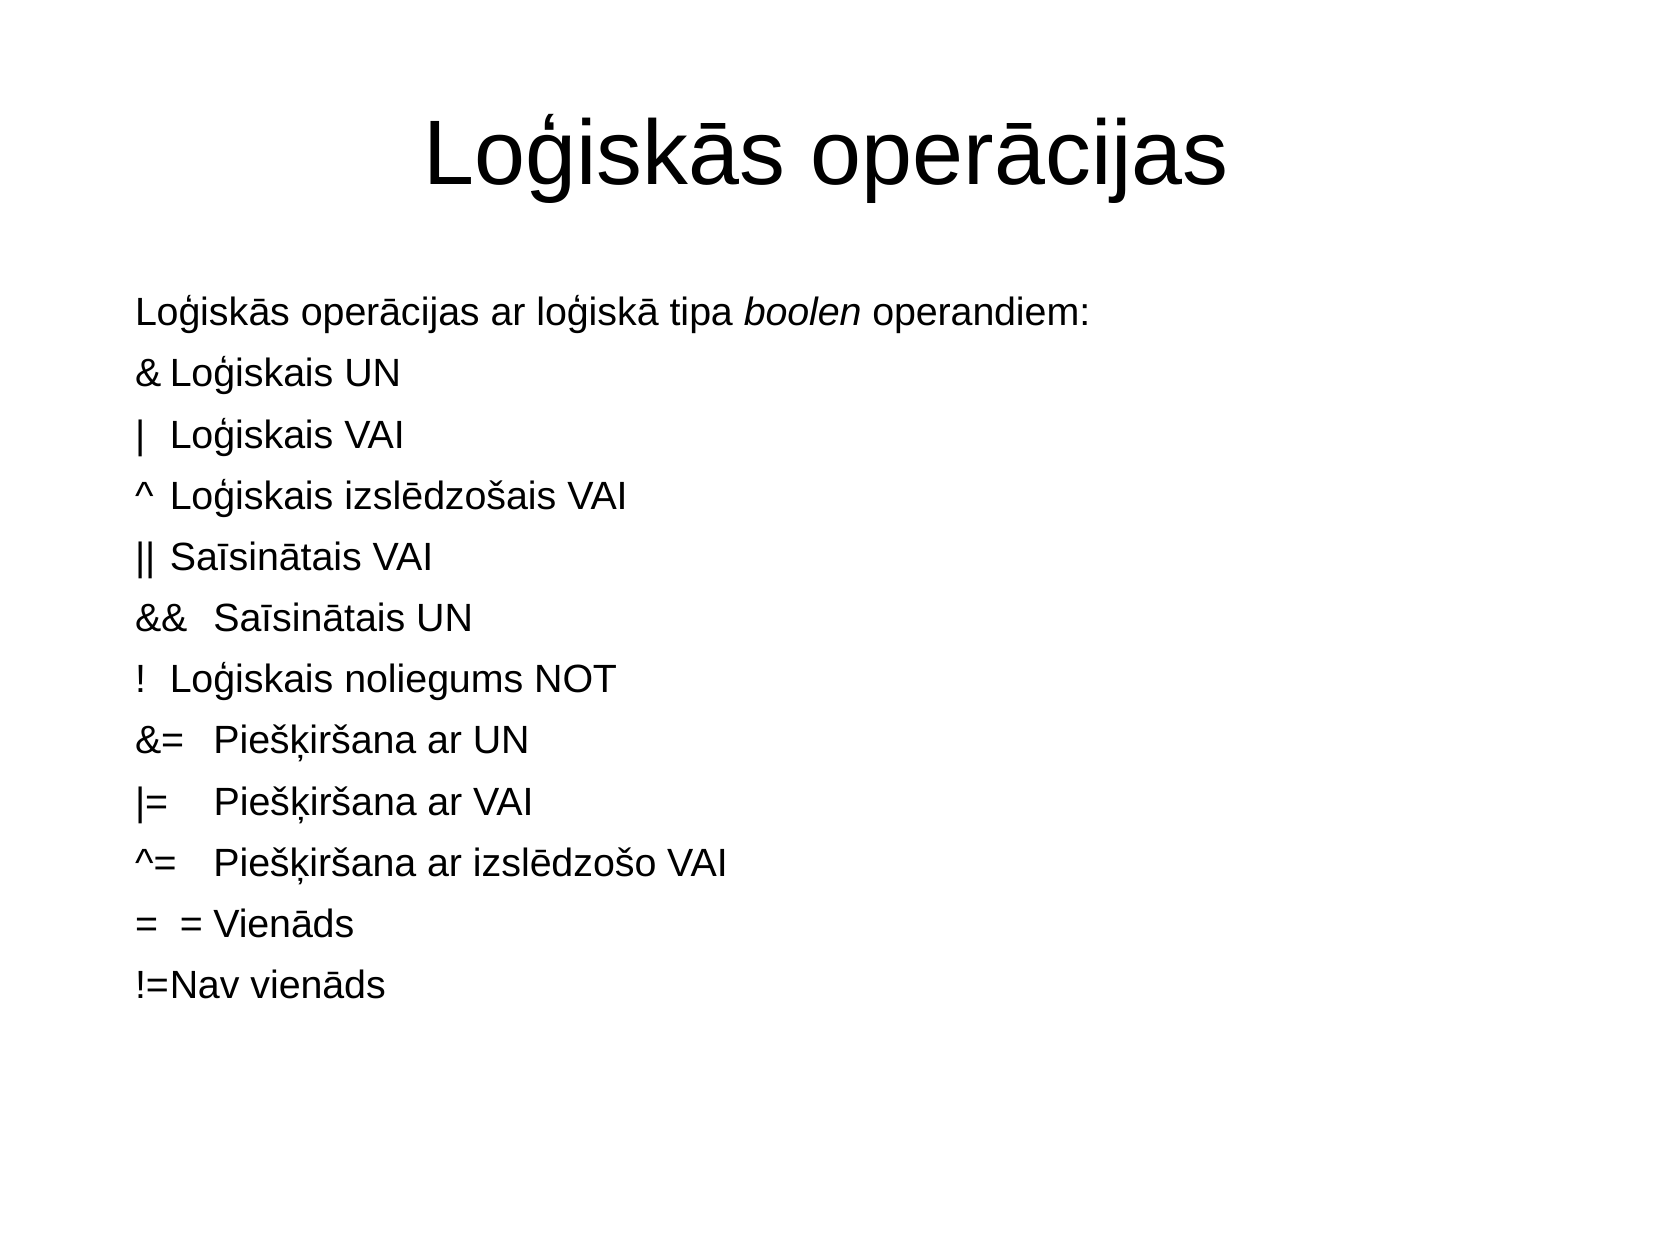

# Loģiskās operācijas
Loģiskās operācijas ar loģiskā tipa boolen operandiem:
&	Loģiskais UN
|	Loģiskais VAI
^	Loģiskais izslēdzošais VAI
||	Saīsinātais VAI
&&	Saīsinātais UN
!	Loģiskais noliegums NOT
&=	Piešķiršana ar UN
|=	 Piešķiršana ar VAI
^=	Piešķiršana ar izslēdzošo VAI
= =	Vienāds
!=	Nav vienāds